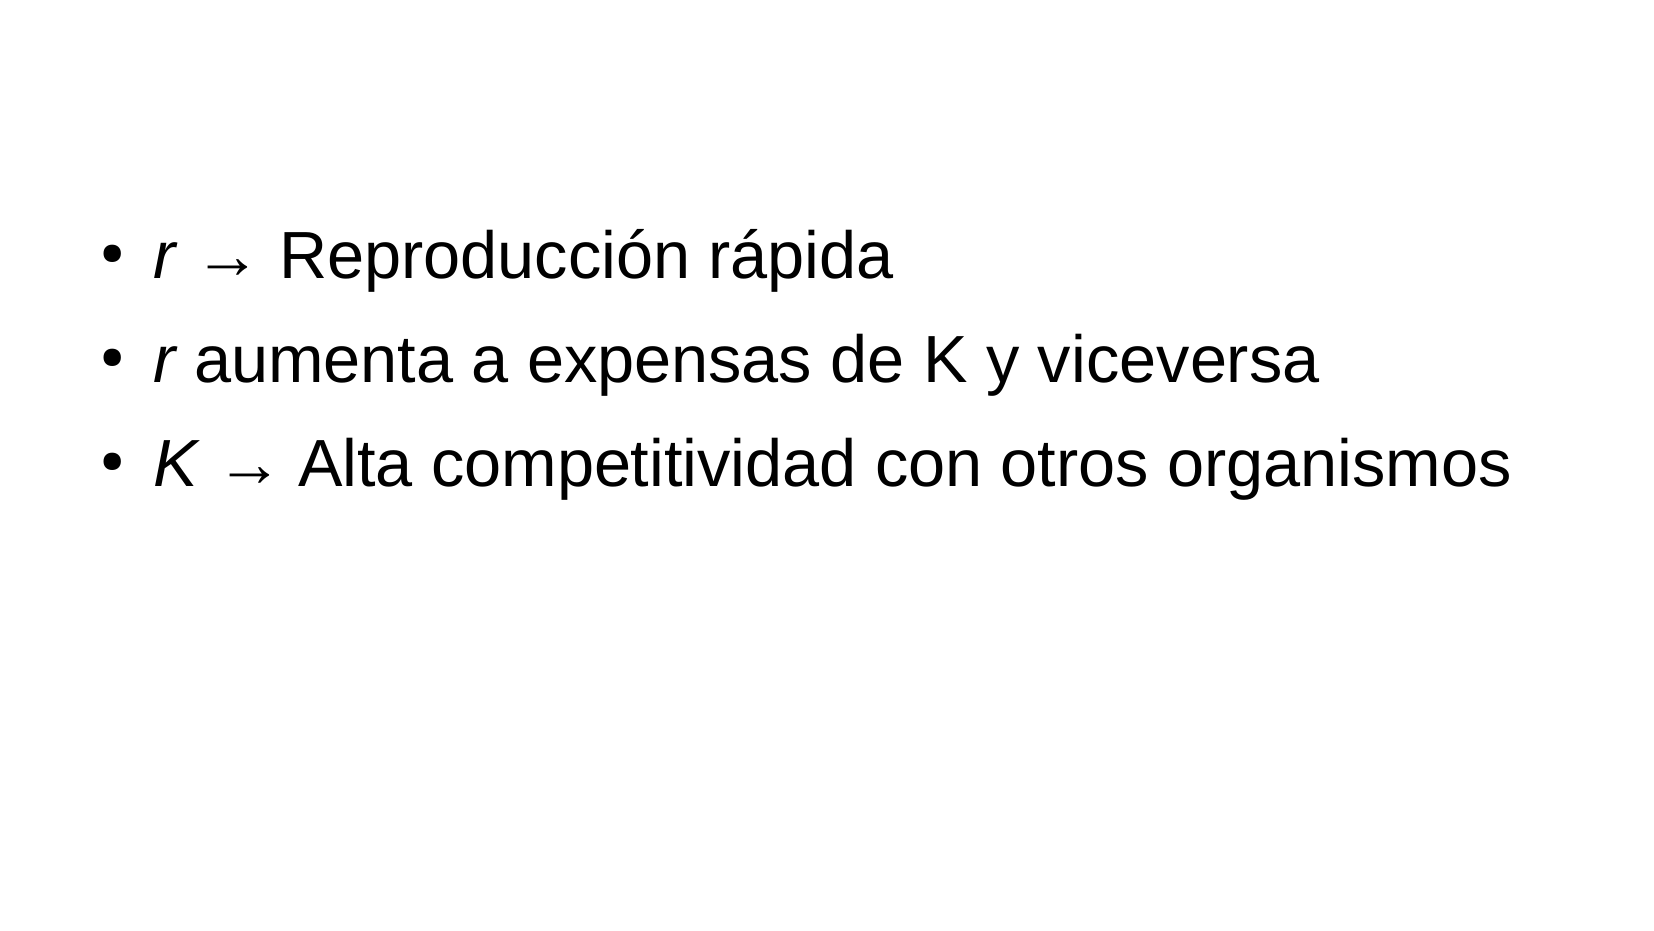

# r → Reproducción rápida
r aumenta a expensas de K y viceversa
K → Alta competitividad con otros organismos